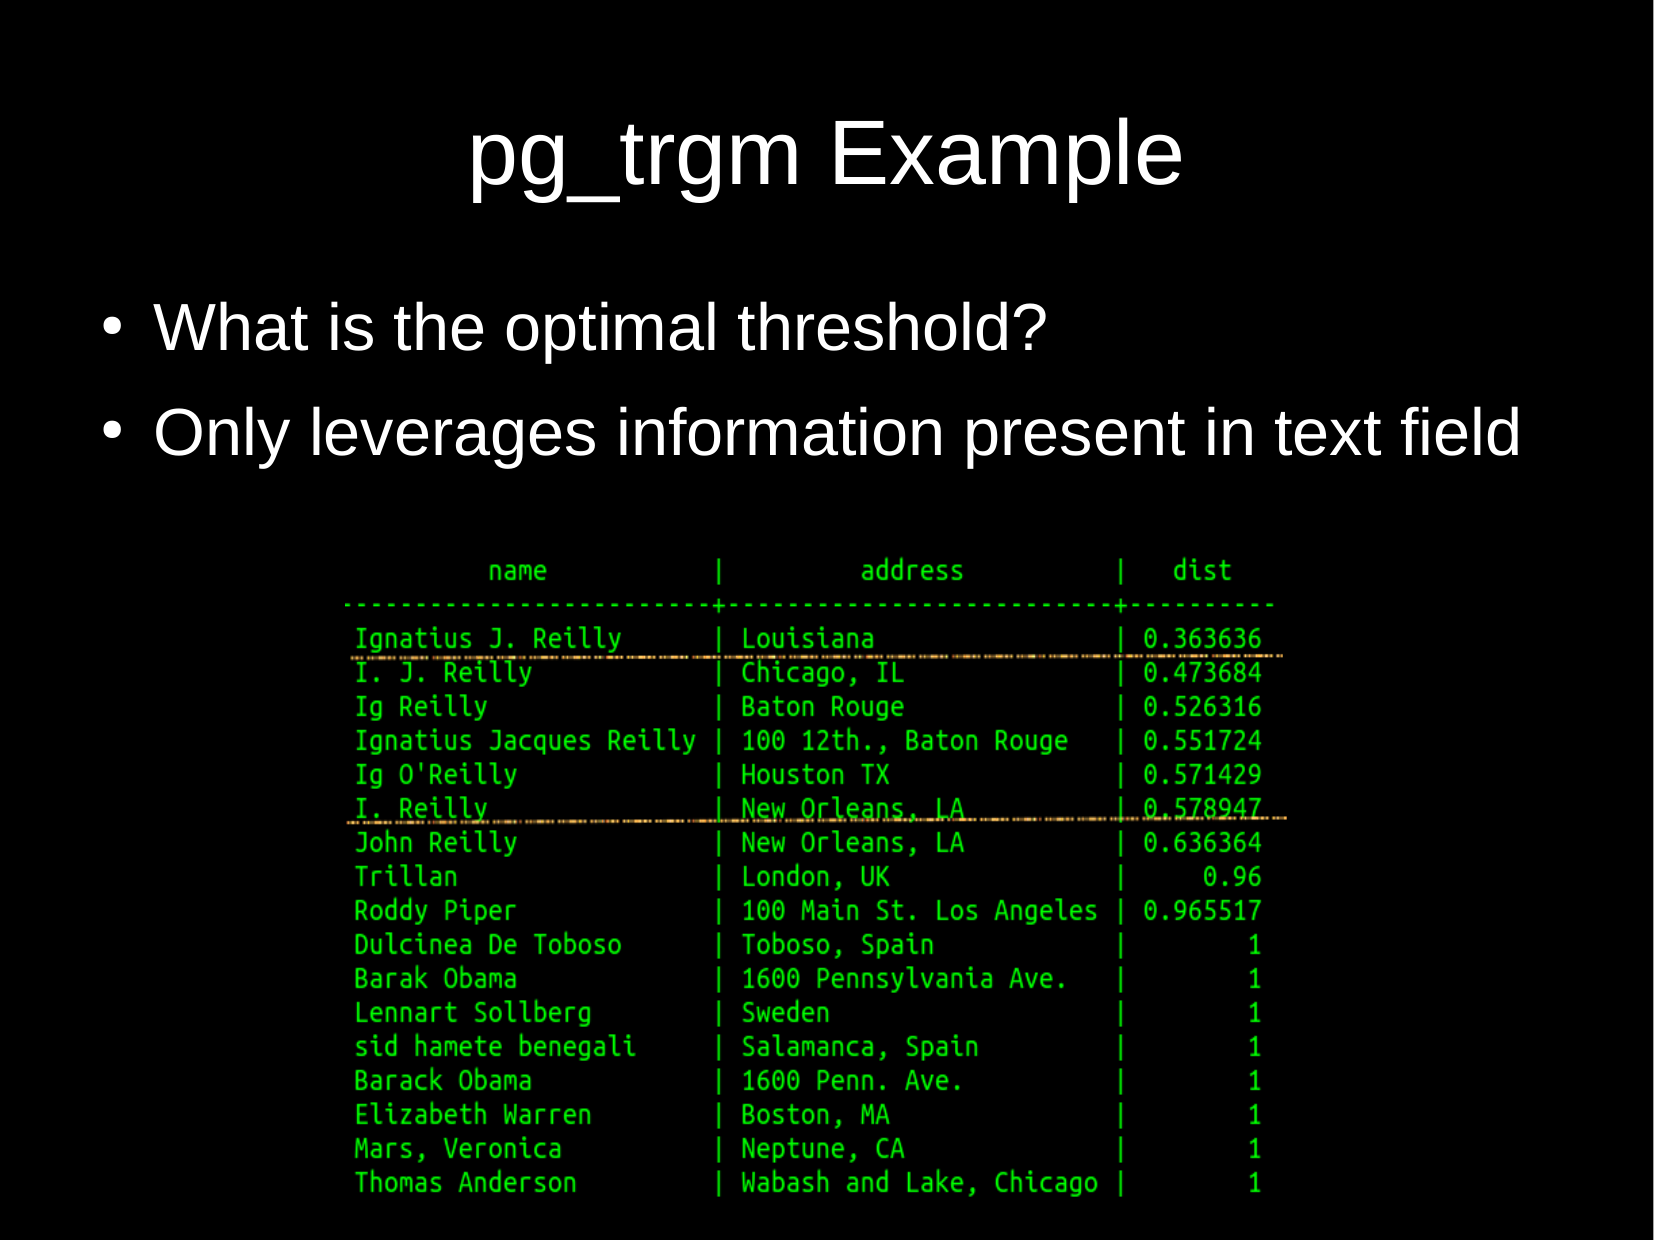

# pg_trgm Example
What is the optimal threshold?
Only leverages information present in text field